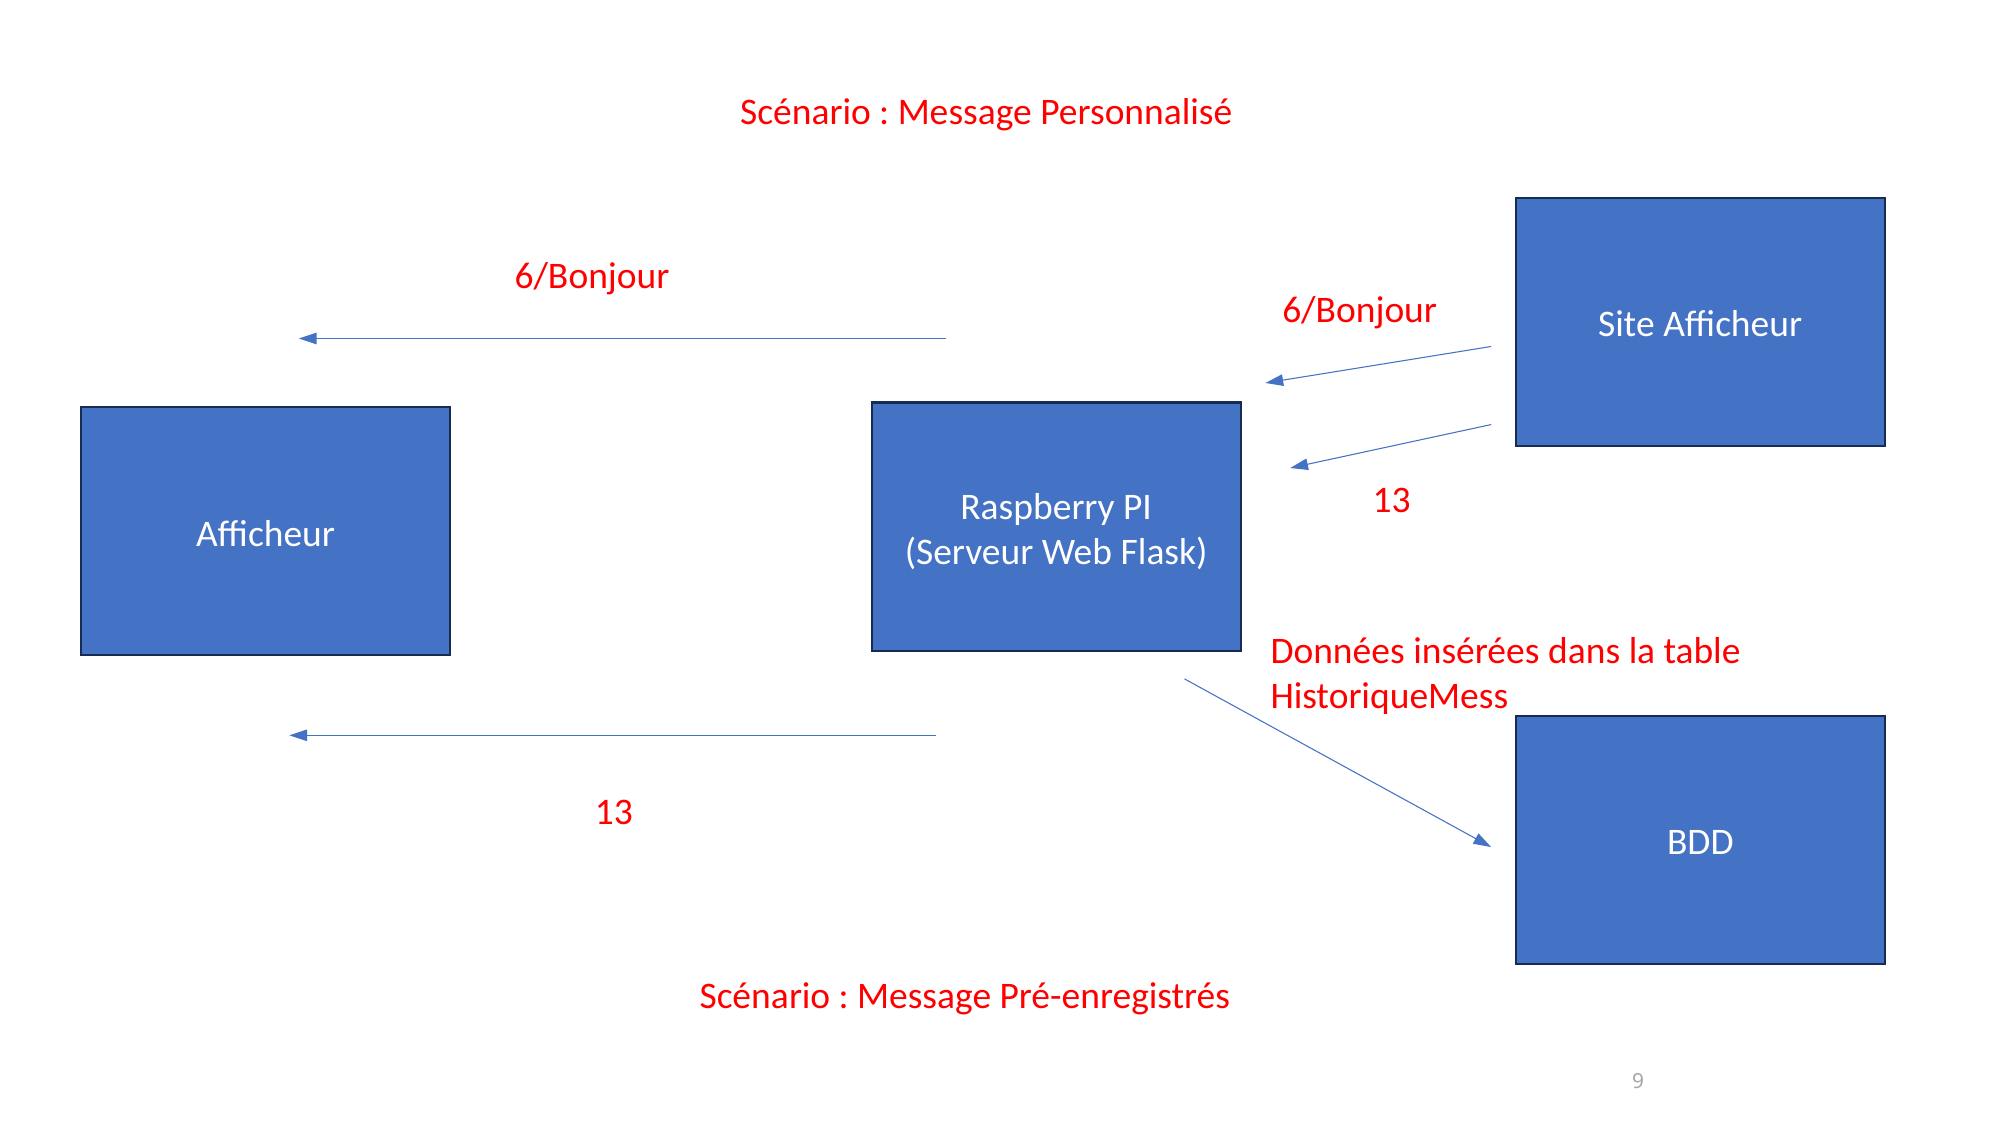

Scénario : Message Personnalisé
Site Afficheur
6/Bonjour
6/Bonjour
Raspberry PI
(Serveur Web Flask)
Afficheur
13
Données insérées dans la table HistoriqueMess
BDD
13
Scénario : Message Pré-enregistrés